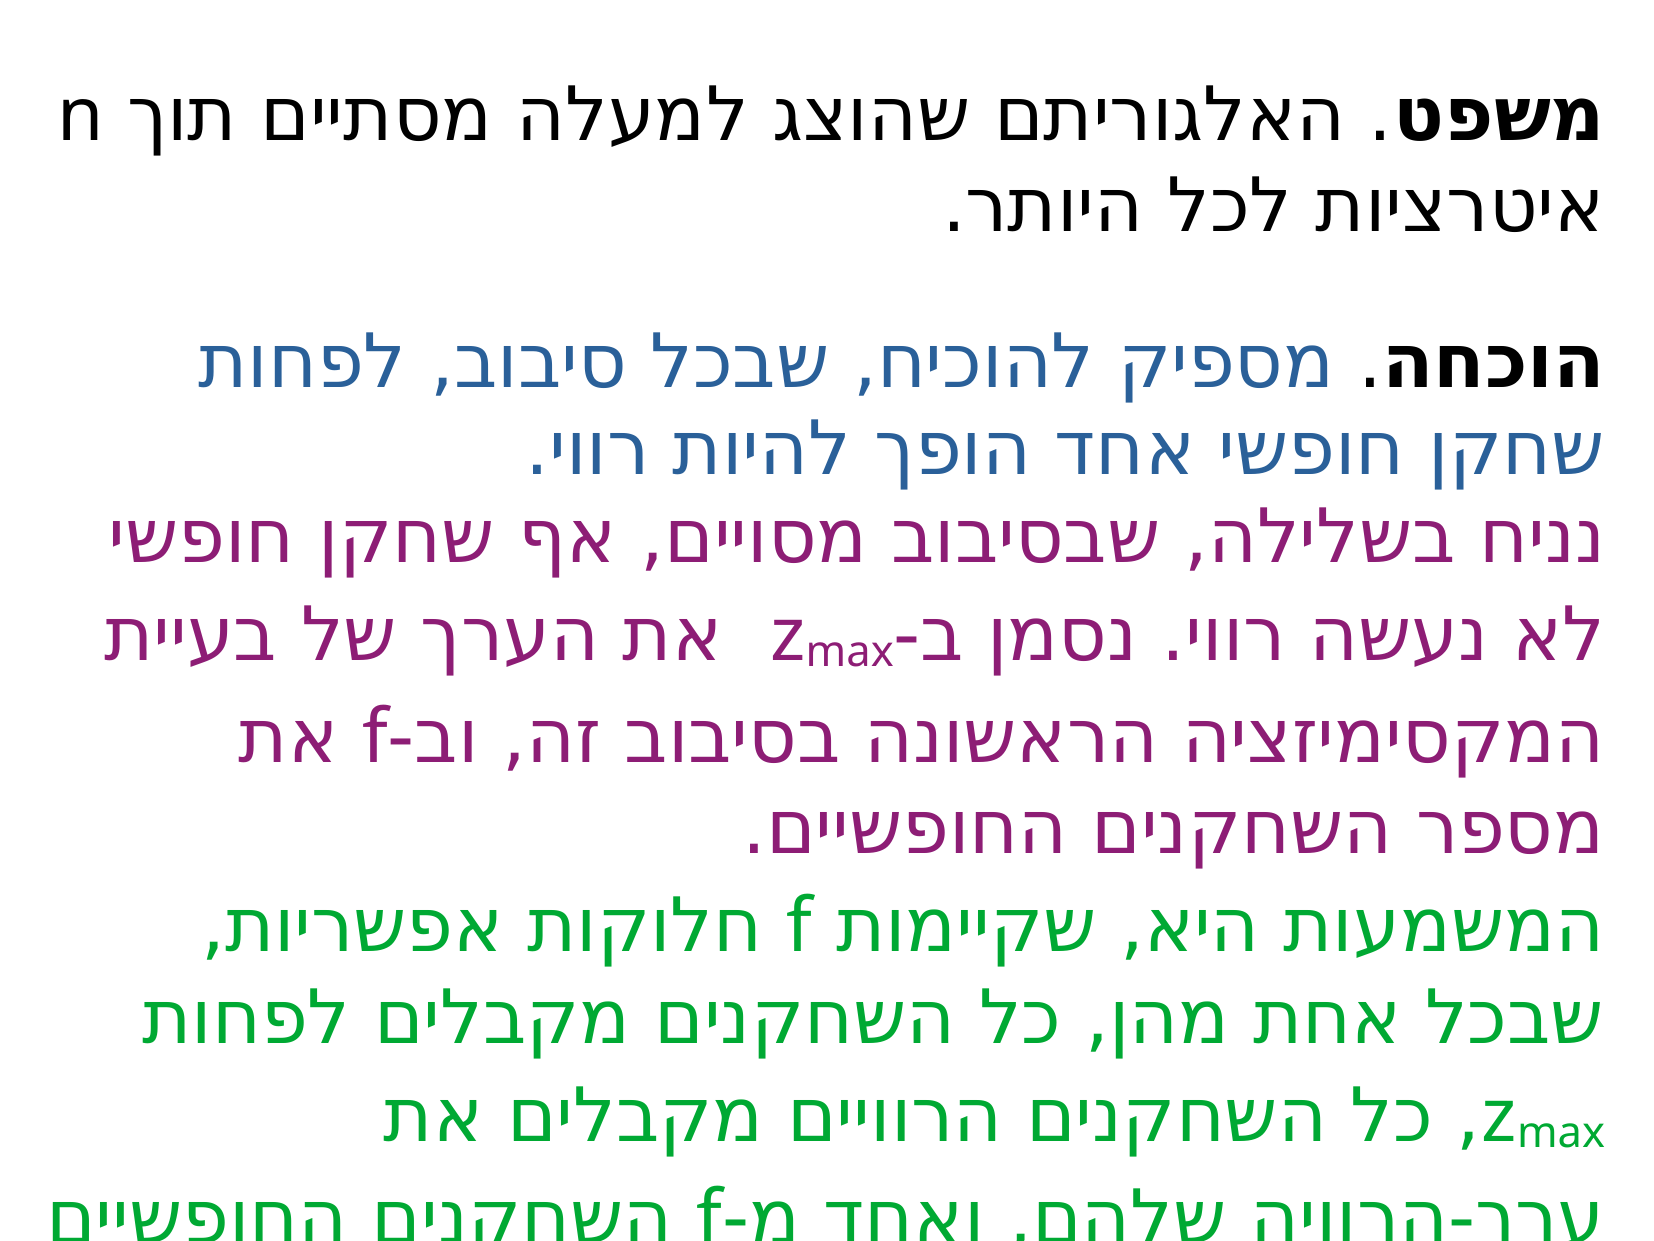

משפט. האלגוריתם שהוצג למעלה מסתיים תוך n איטרציות לכל היותר.
הוכחה. מספיק להוכיח, שבכל סיבוב, לפחות שחקן חופשי אחד הופך להיות רווי.
נניח בשלילה, שבסיבוב מסויים, אף שחקן חופשי לא נעשה רווי. נסמן ב-zmax את הערך של בעיית המקסימיזציה הראשונה בסיבוב זה, וב-f את מספר השחקנים החופשיים.
המשמעות היא, שקיימות f חלוקות אפשריות, שבכל אחת מהן, כל השחקנים מקבלים לפחות zmax, כל השחקנים הרוויים מקבלים את ערך-הרוויה שלהם, ואחד מ-f השחקנים החופשיים מקבל ערך גדול ממש מ-zmax.